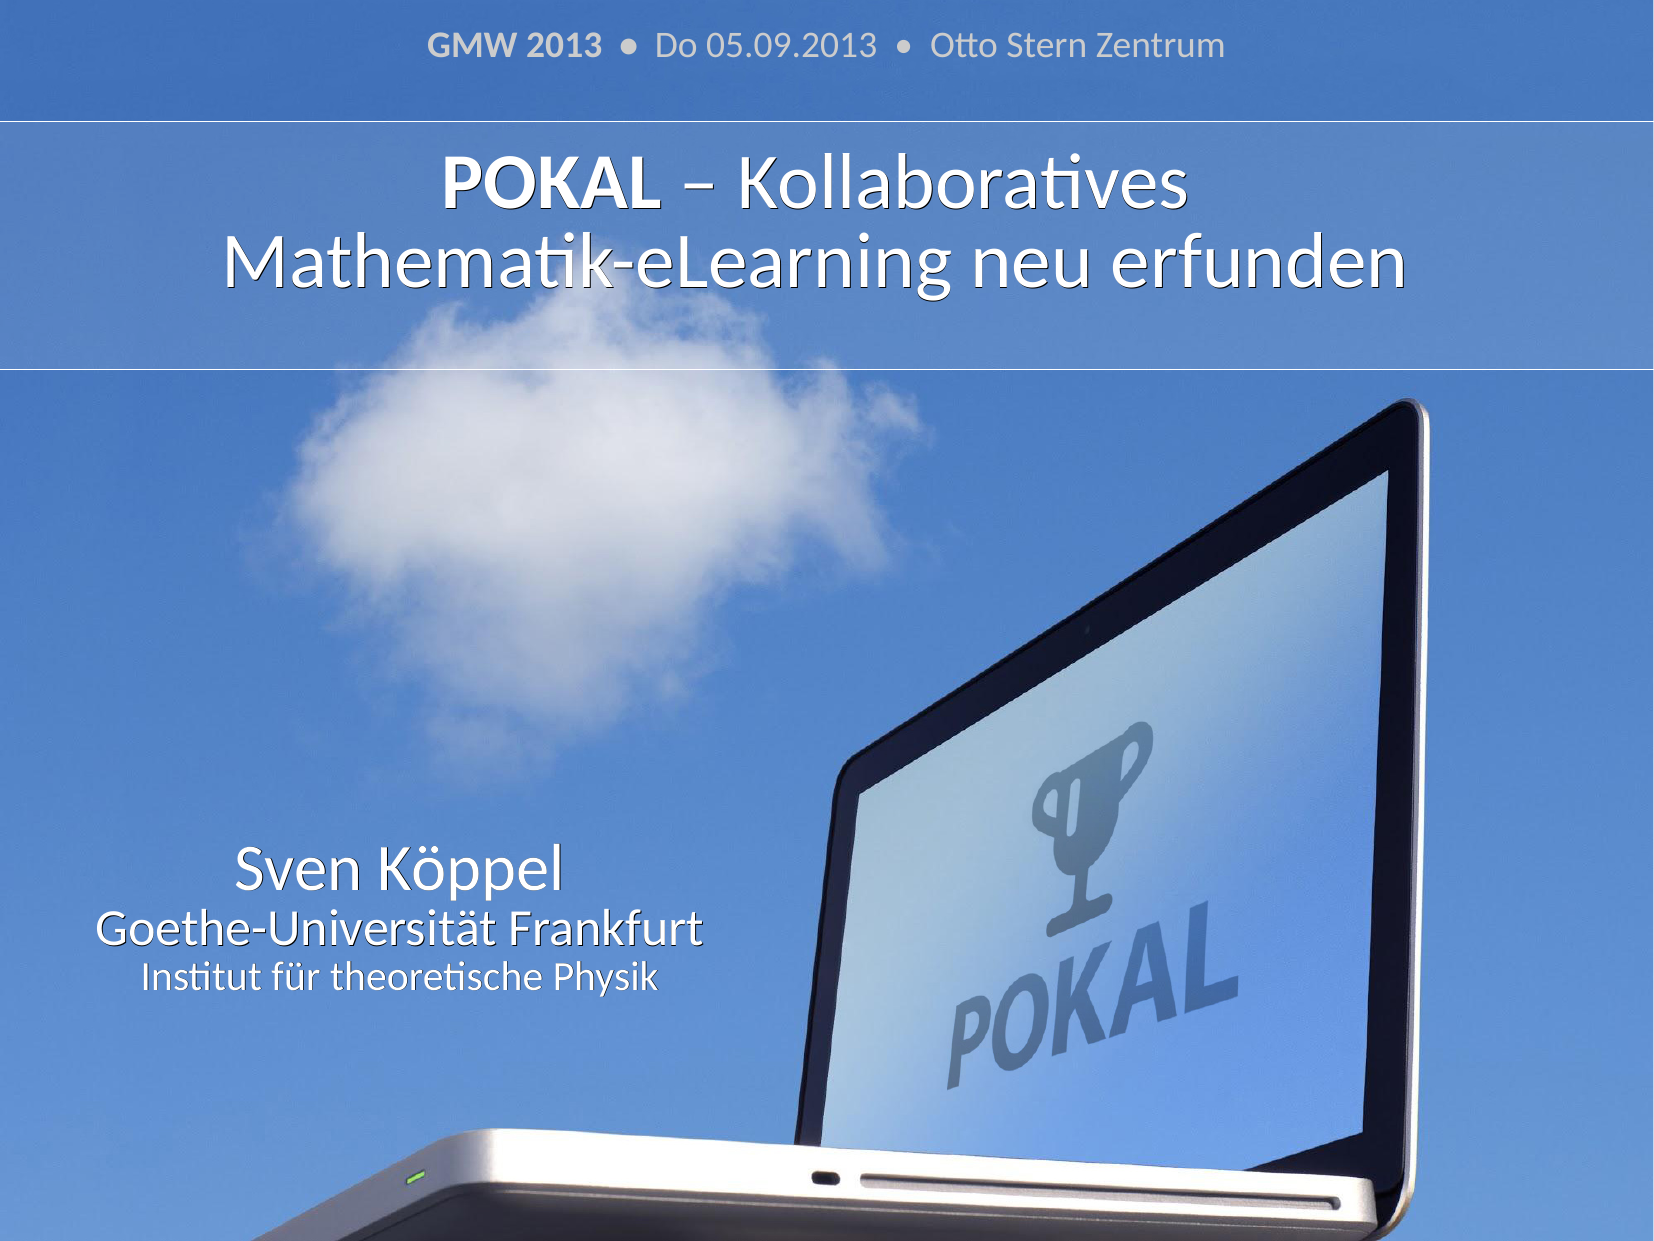

GMW 2013 • Do 05.09.2013 • Otto Stern Zentrum
POKAL – Kollaboratives
Mathematik-eLearning neu erfunden
Sven Köppel
Goethe-Universität Frankfurt
Institut für theoretische Physik